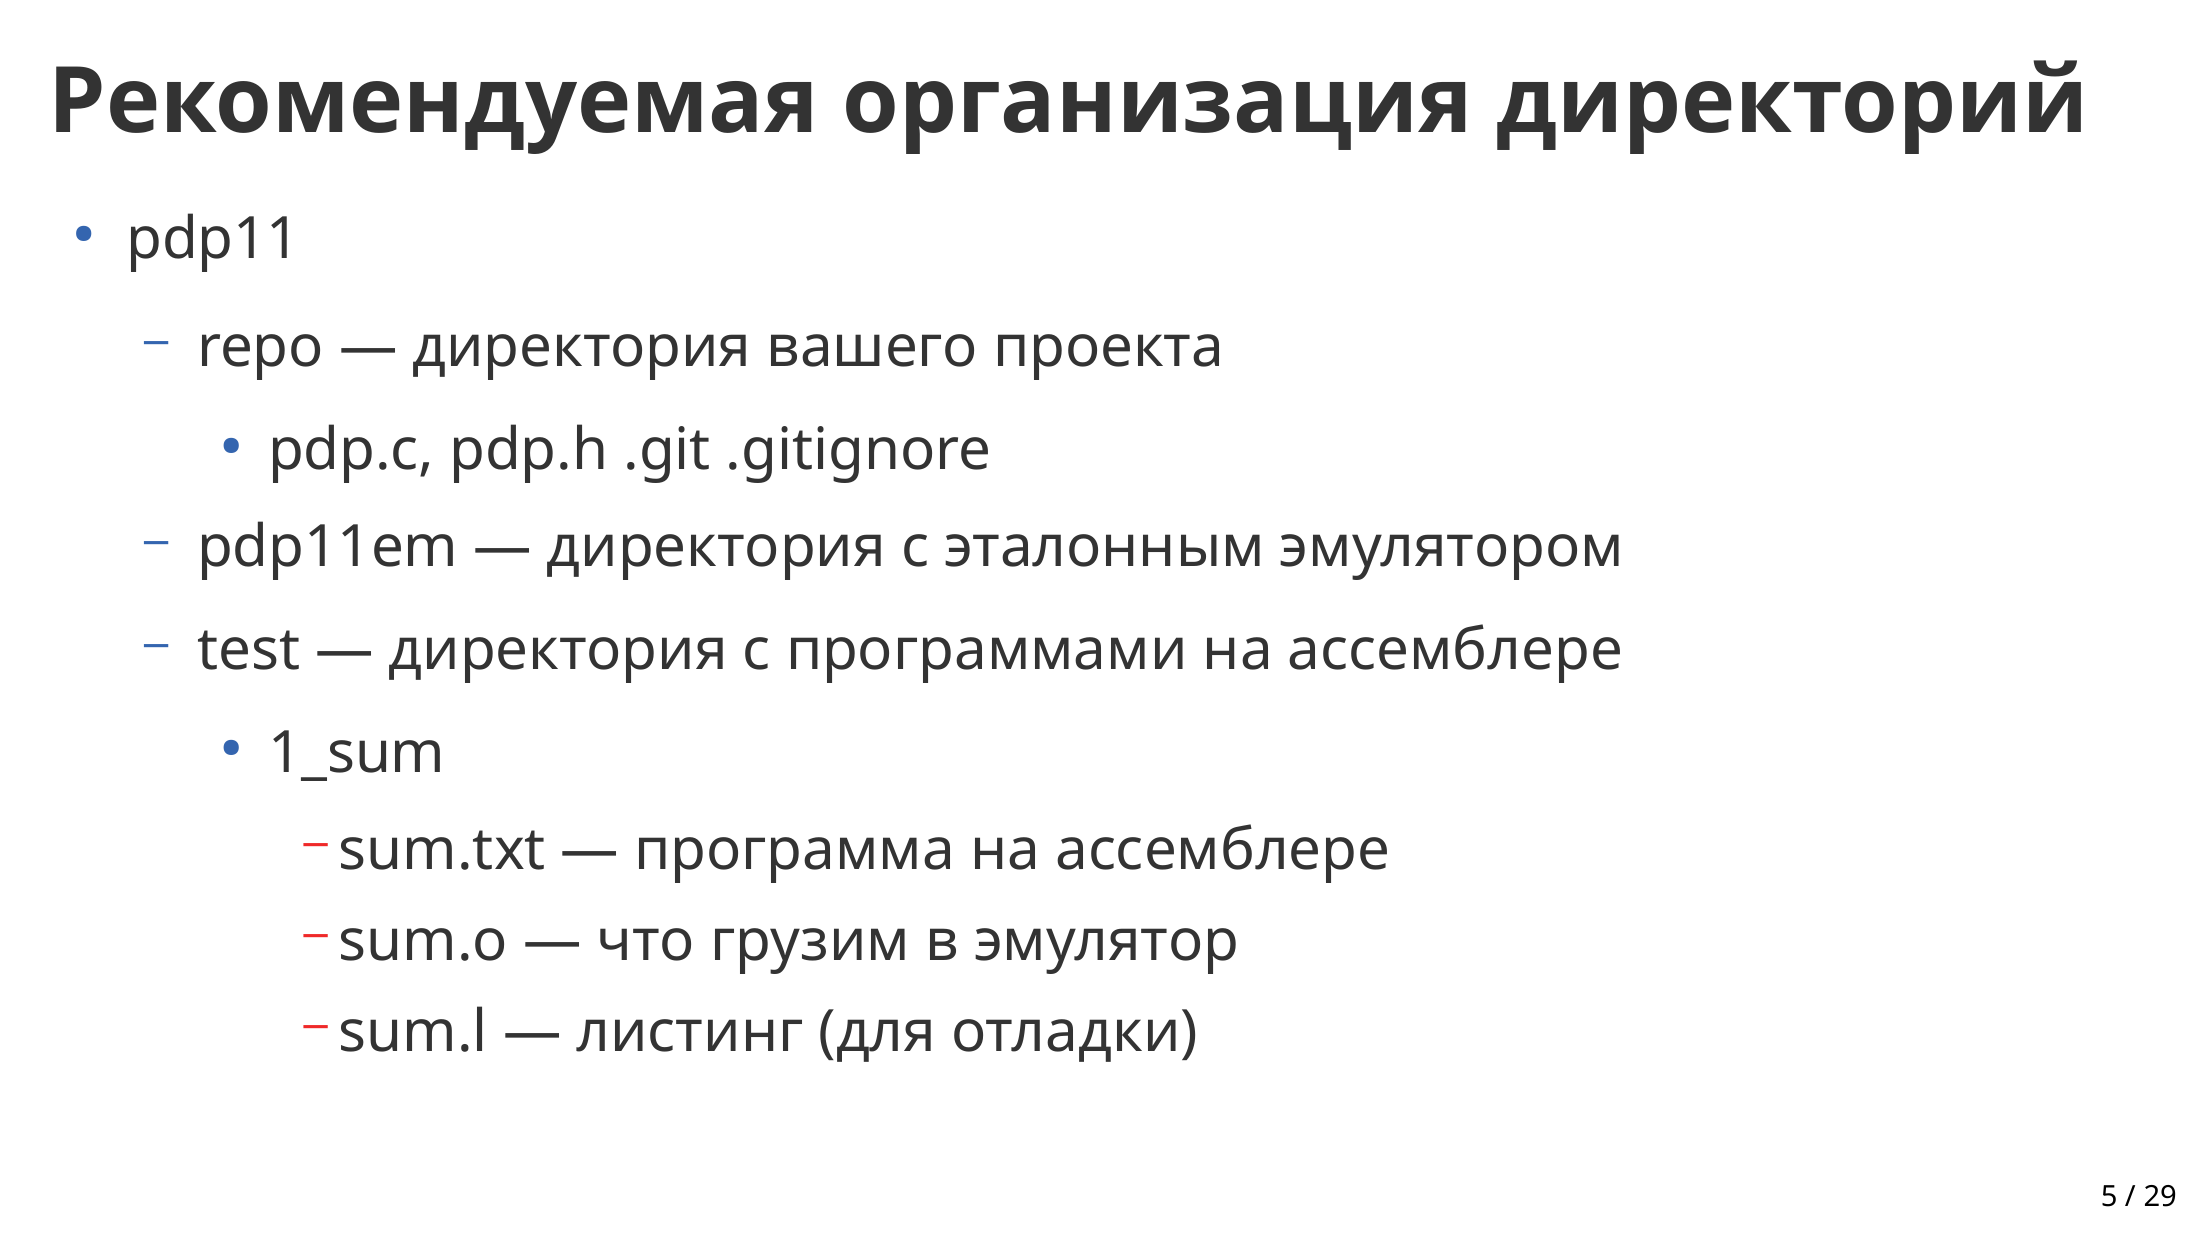

# Рекомендуемая организация директорий
pdp11
repo — директория вашего проекта
pdp.c, pdp.h .git .gitignore
pdp11em — директория с эталонным эмулятором
test — директория с программами на ассемблере
1_sum
sum.txt — программа на ассемблере
sum.o — что грузим в эмулятор
sum.l — листинг (для отладки)
5